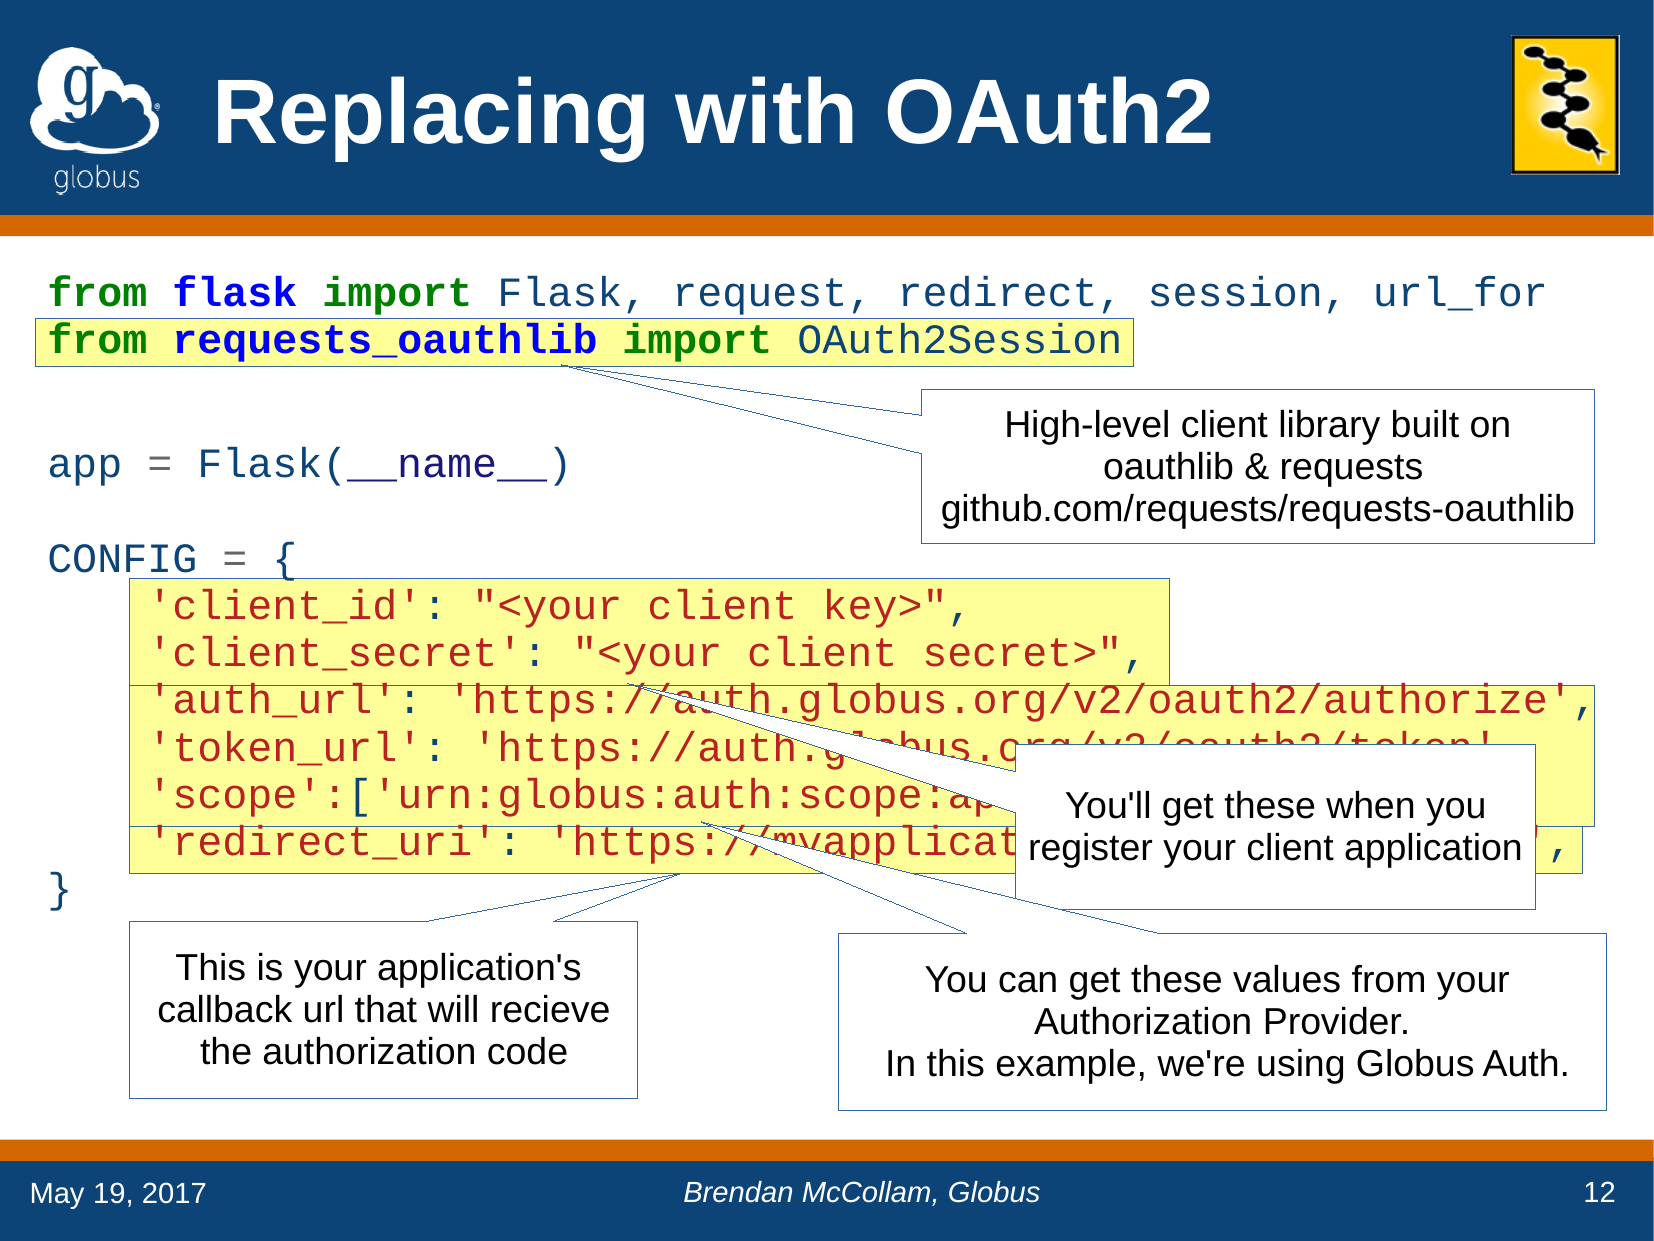

# Replacing with OAuth2
from flask import Flask, request, redirect, session, url_for
from requests_oauthlib import OAuth2Session
app = Flask(__name__)
CONFIG = {
 'client_id': "<your client key>",
 'client_secret': "<your client secret>",
 'auth_url': 'https://auth.globus.org/v2/oauth2/authorize',
 'token_url': 'https://auth.globus.org/v2/oauth2/token',
 'scope':['urn:globus:auth:scope:api.globus.org:all'],
 'redirect_uri': 'https://myapplication.example/callback',
}
High-level client library built on
 oauthlib & requests
github.com/requests/requests-oauthlib
You'll get these when you
register your client application
This is your application's
callback url that will recieve
the authorization code
You can get these values from your
Authorization Provider.
 In this example, we're using Globus Auth.
May 19, 2017
Brendan McCollam, Globus
12